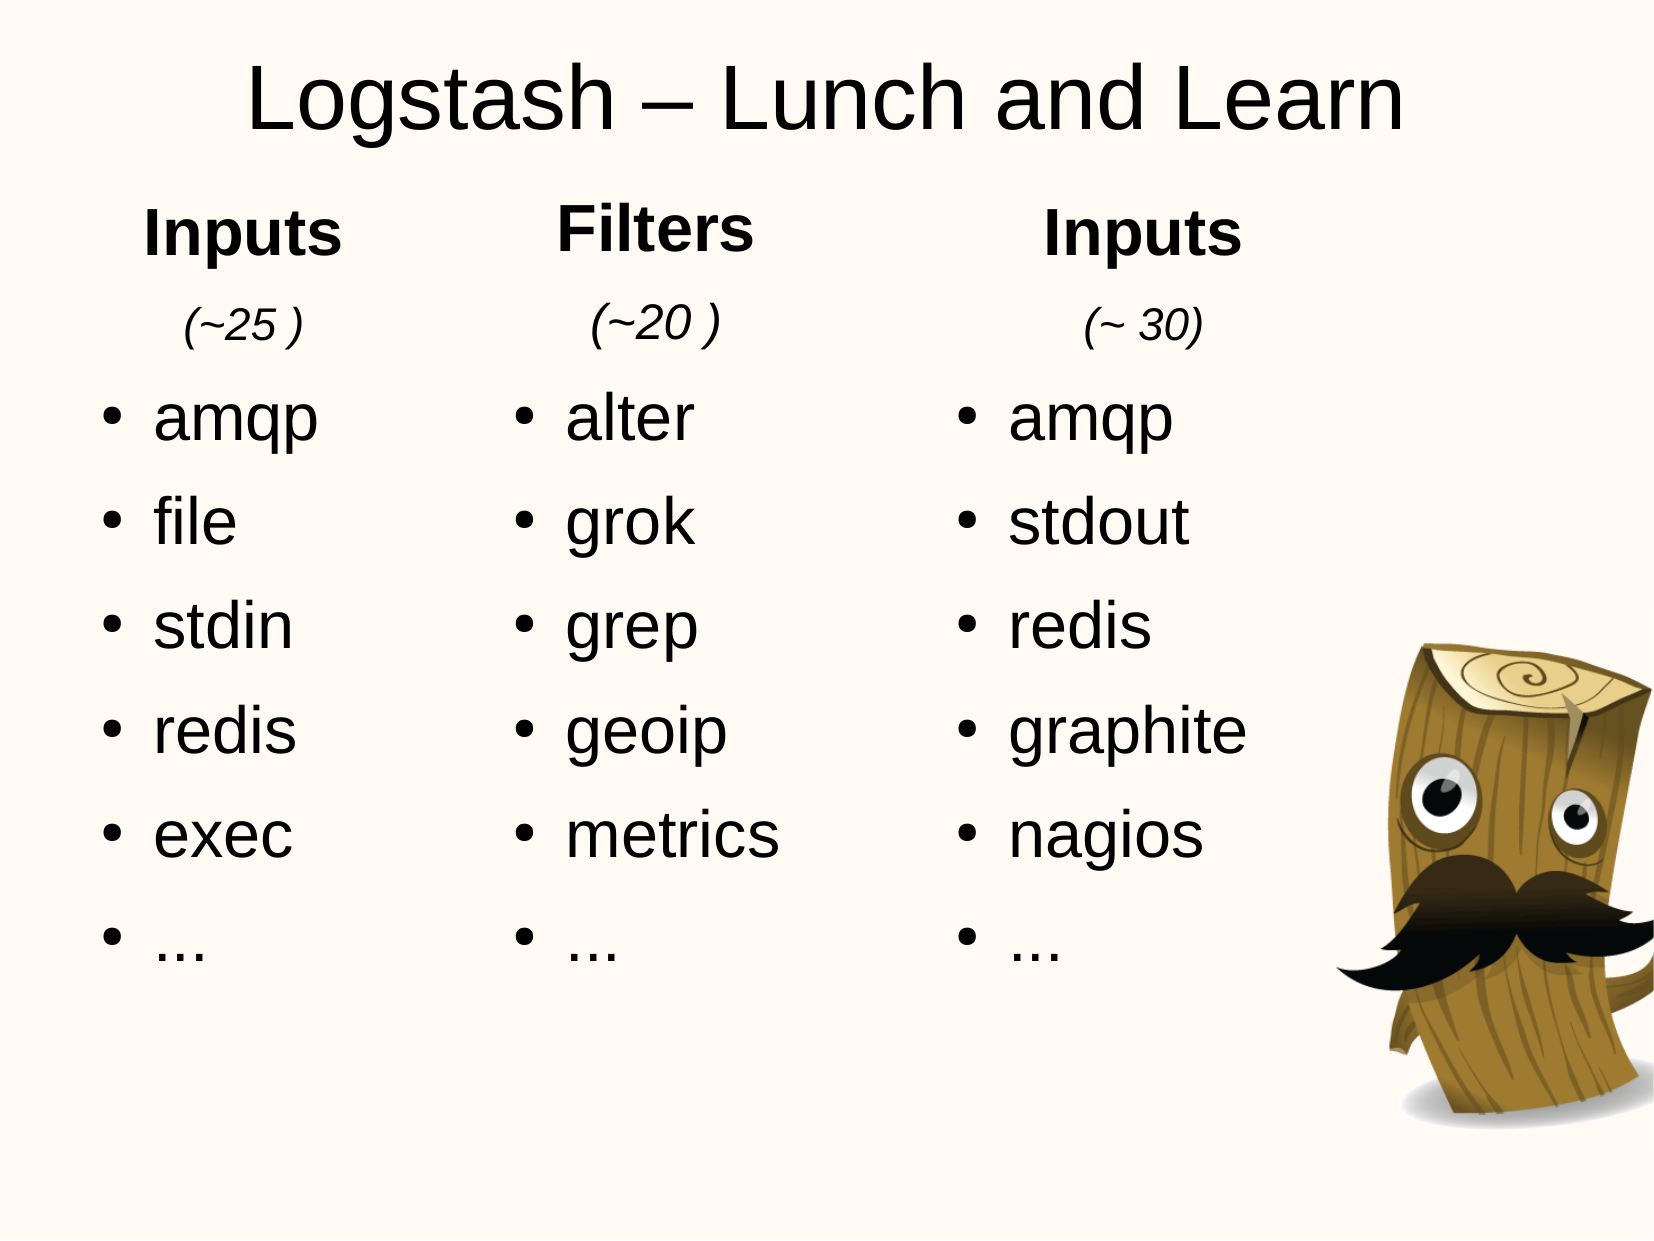

# Logstash – Lunch and Learn
Filters
(~20 )
alter
grok
grep
geoip
metrics
...
Inputs
(~25 )
amqp
file
stdin
redis
exec
...
Inputs
(~ 30)
amqp
stdout
redis
graphite
nagios
...